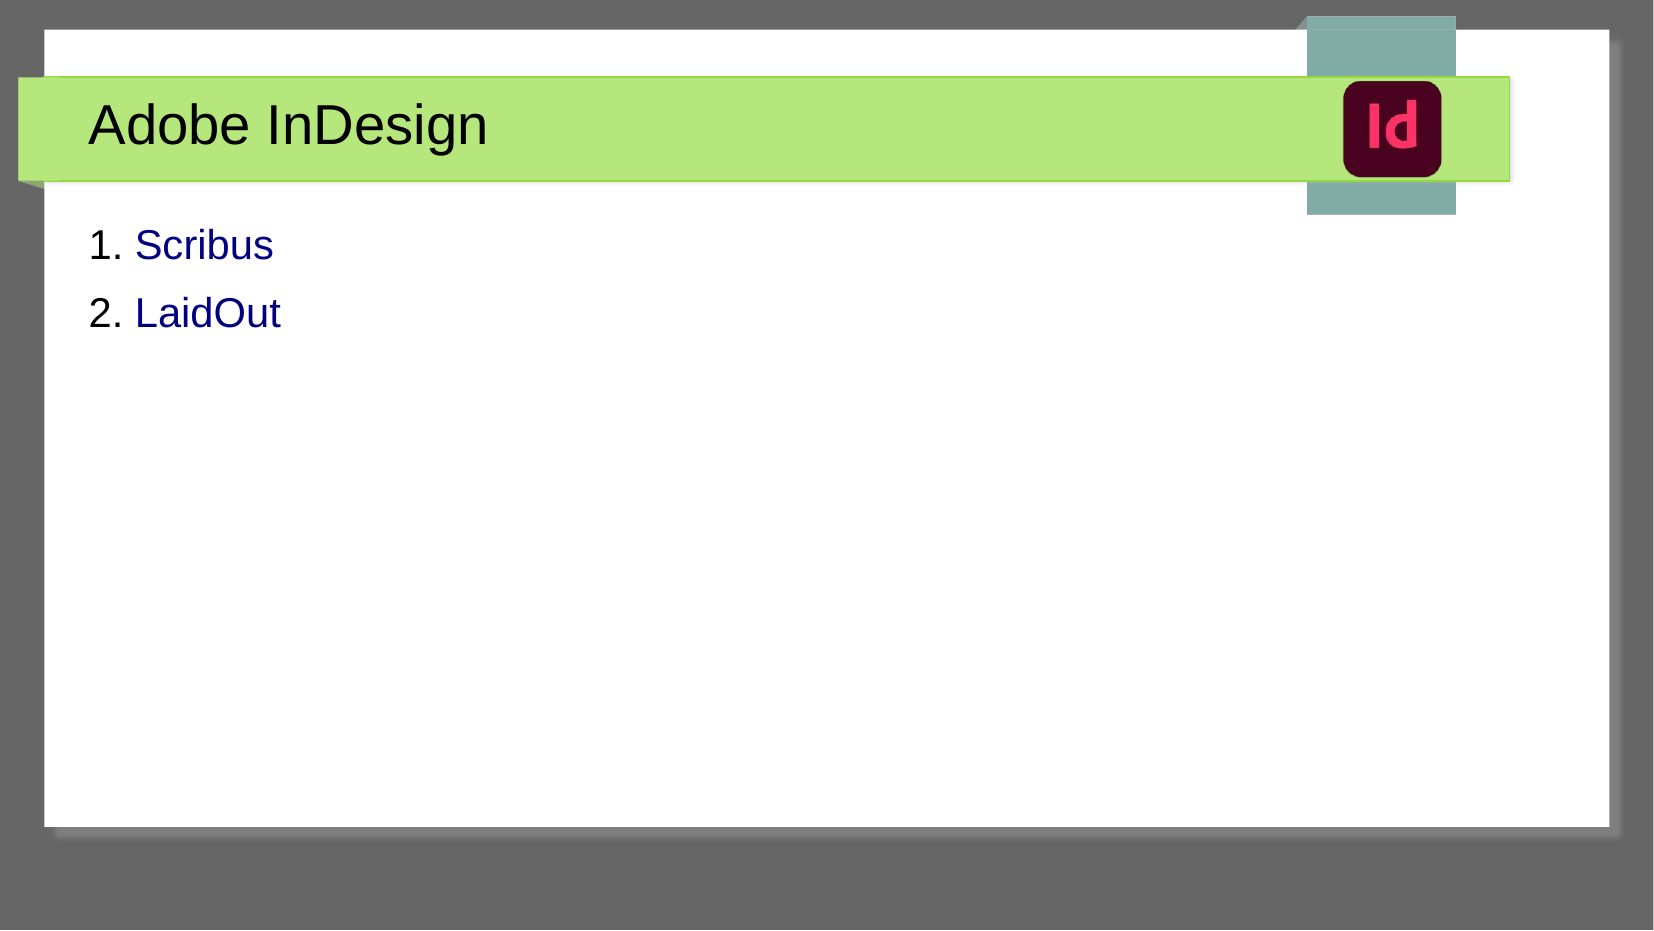

# Adobe InDesign
1. Scribus
2. LaidOut